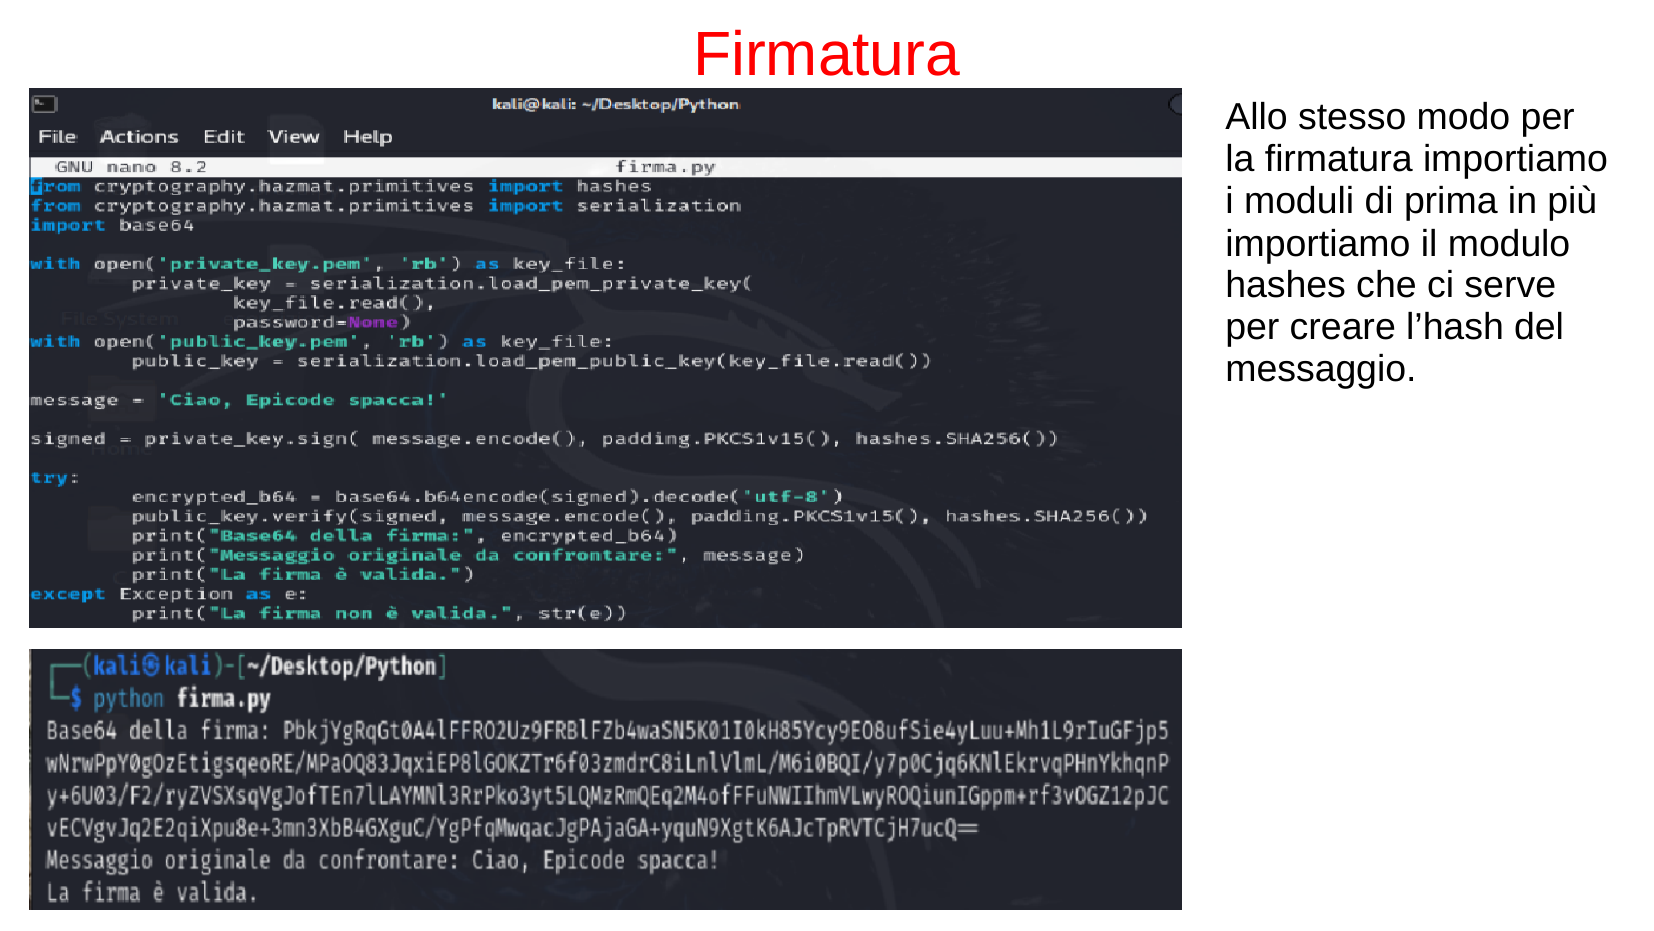

# Firmatura
Allo stesso modo per la firmatura importiamo i moduli di prima in più importiamo il modulo hashes che ci serve per creare l’hash del messaggio.